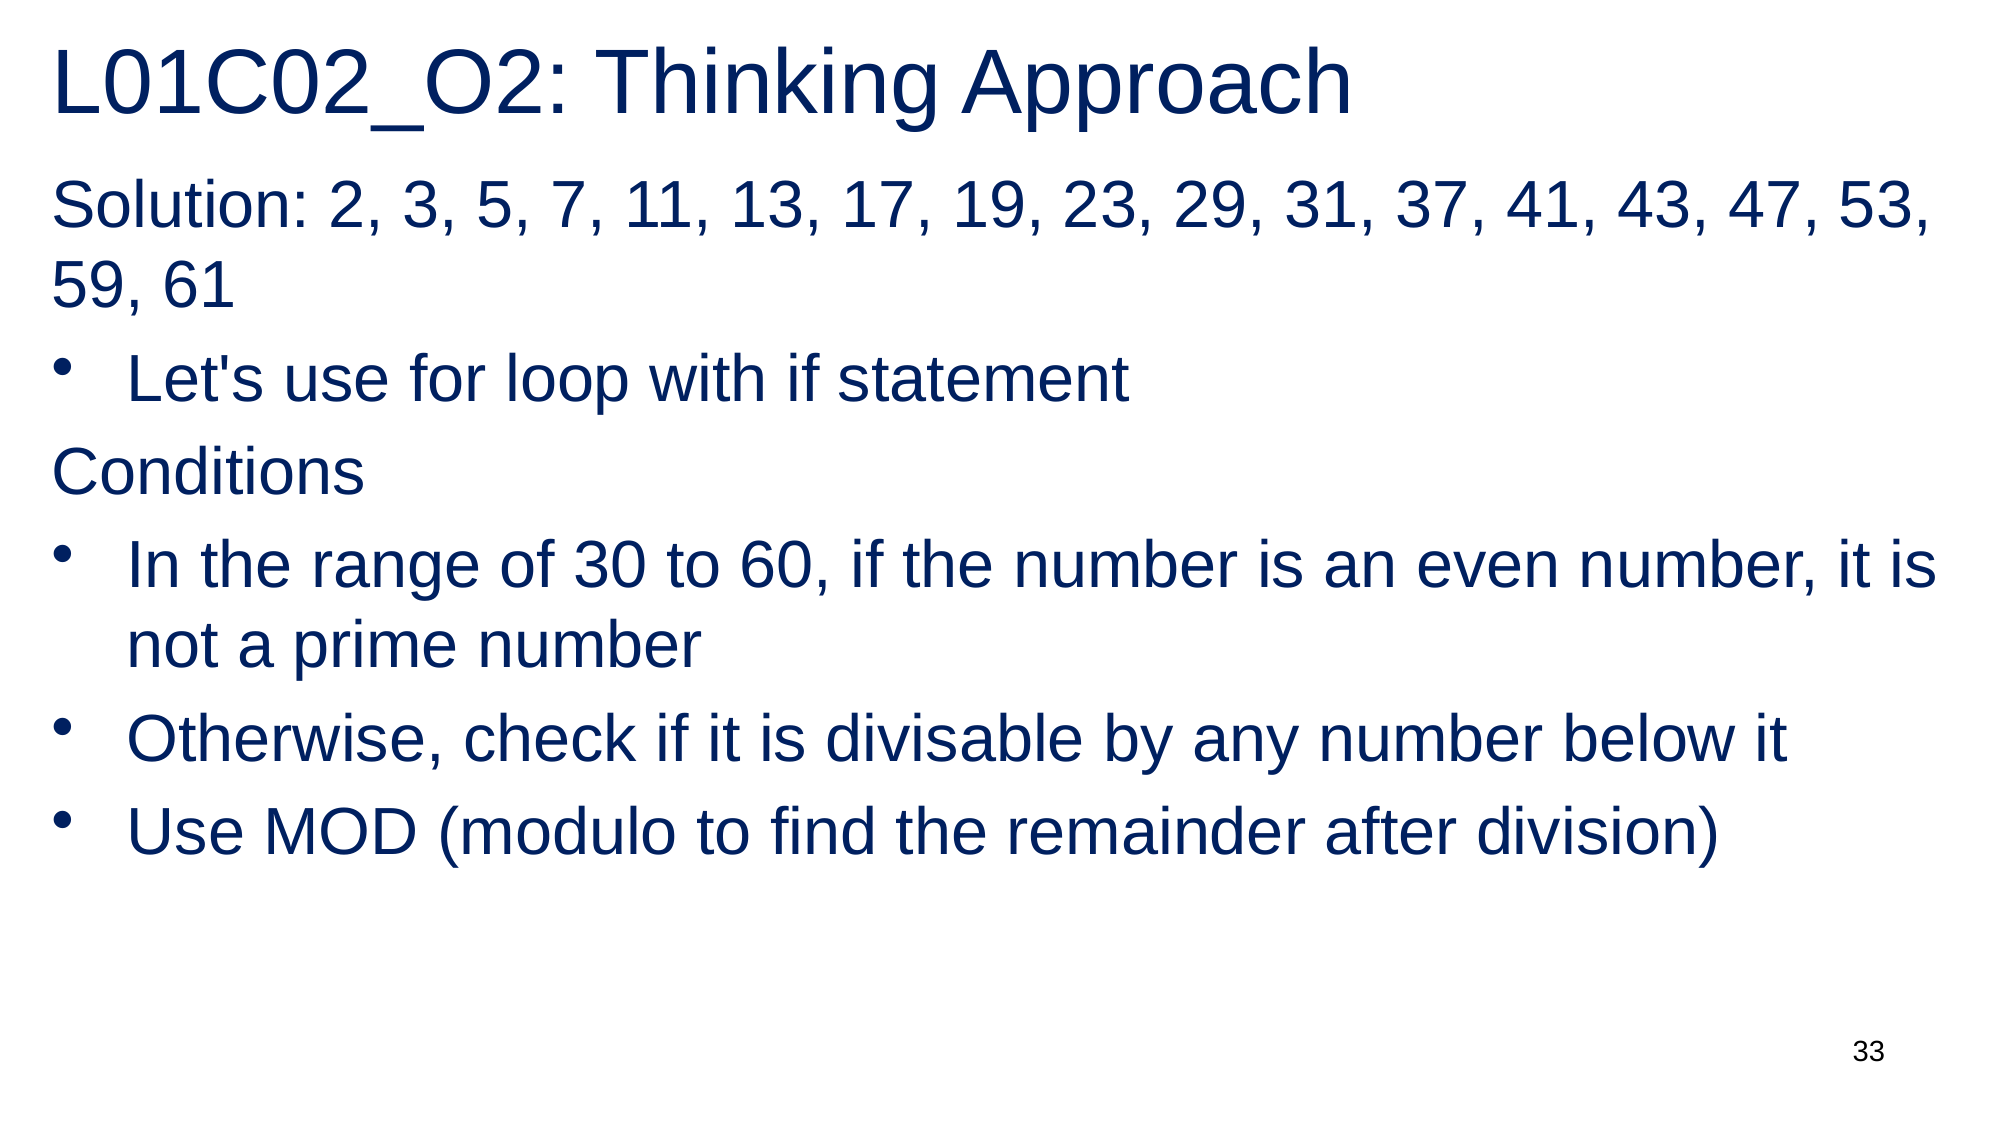

# L01C02_O2: Thinking Approach
Solution: 2, 3, 5, 7, 11, 13, 17, 19, 23, 29, 31, 37, 41, 43, 47, 53, 59, 61
Let's use for loop with if statement
Conditions
In the range of 30 to 60, if the number is an even number, it is not a prime number
Otherwise, check if it is divisable by any number below it
Use MOD (modulo to find the remainder after division)